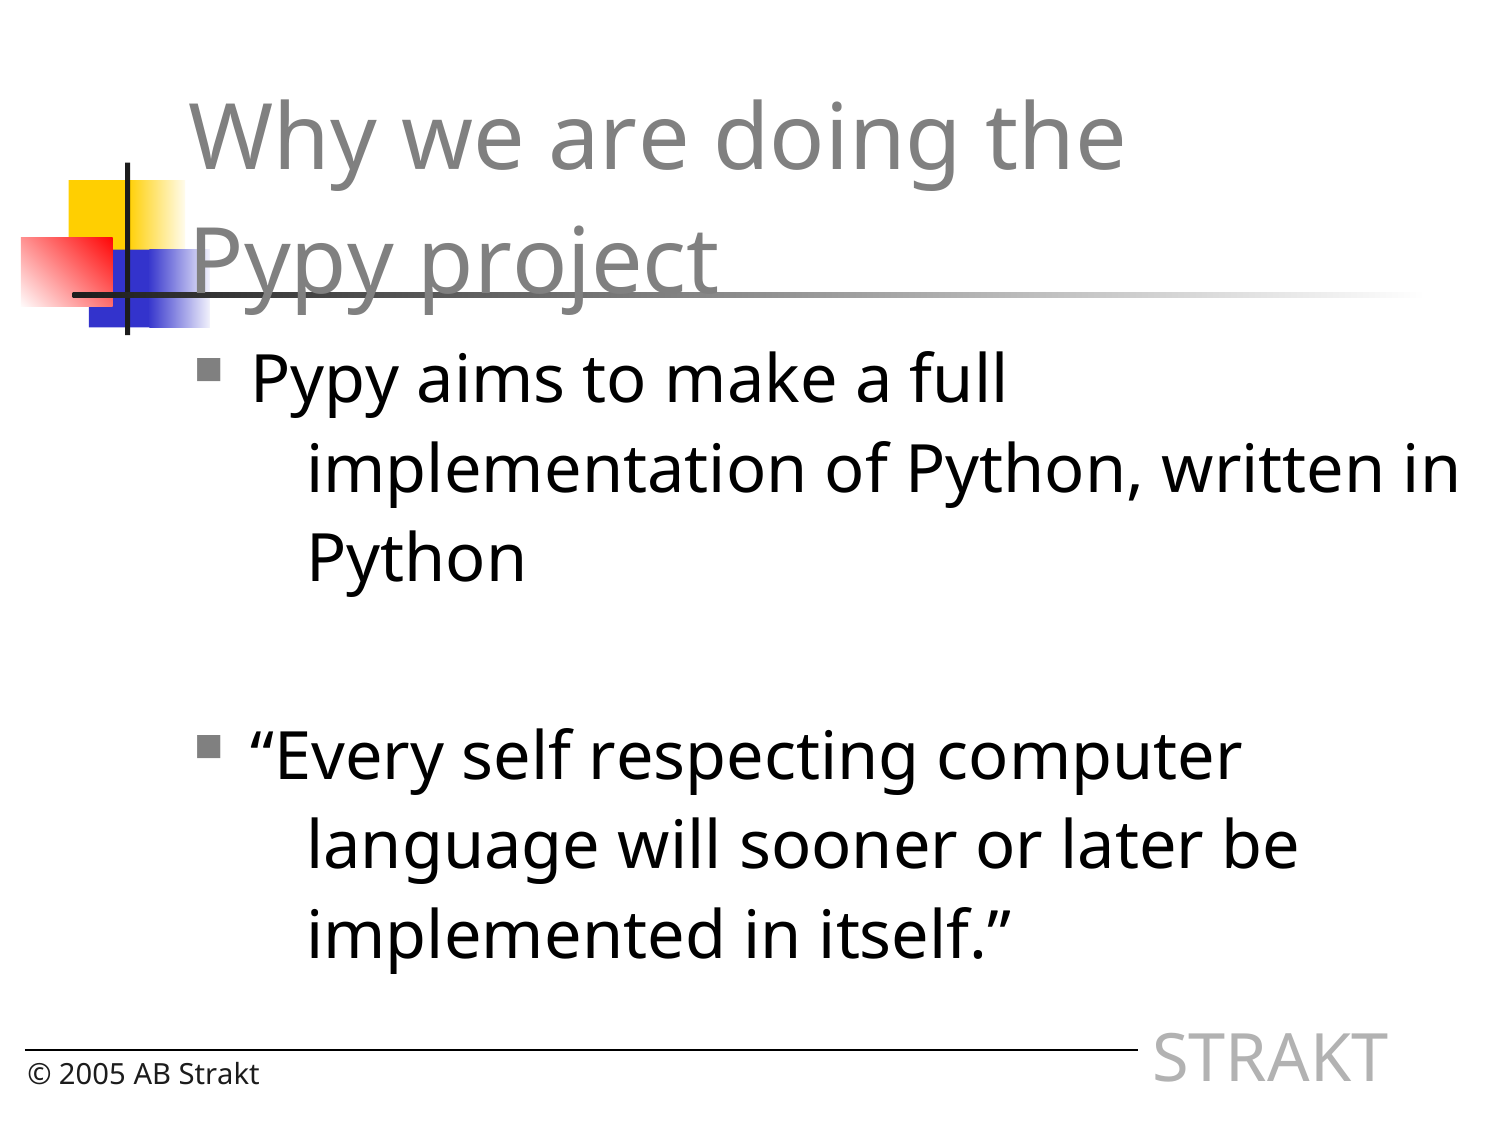

# Why we are doing the Pypy project
Pypy aims to make a full implementation of Python, written in Python
“Every self respecting computer language will sooner or later be implemented in itself.”